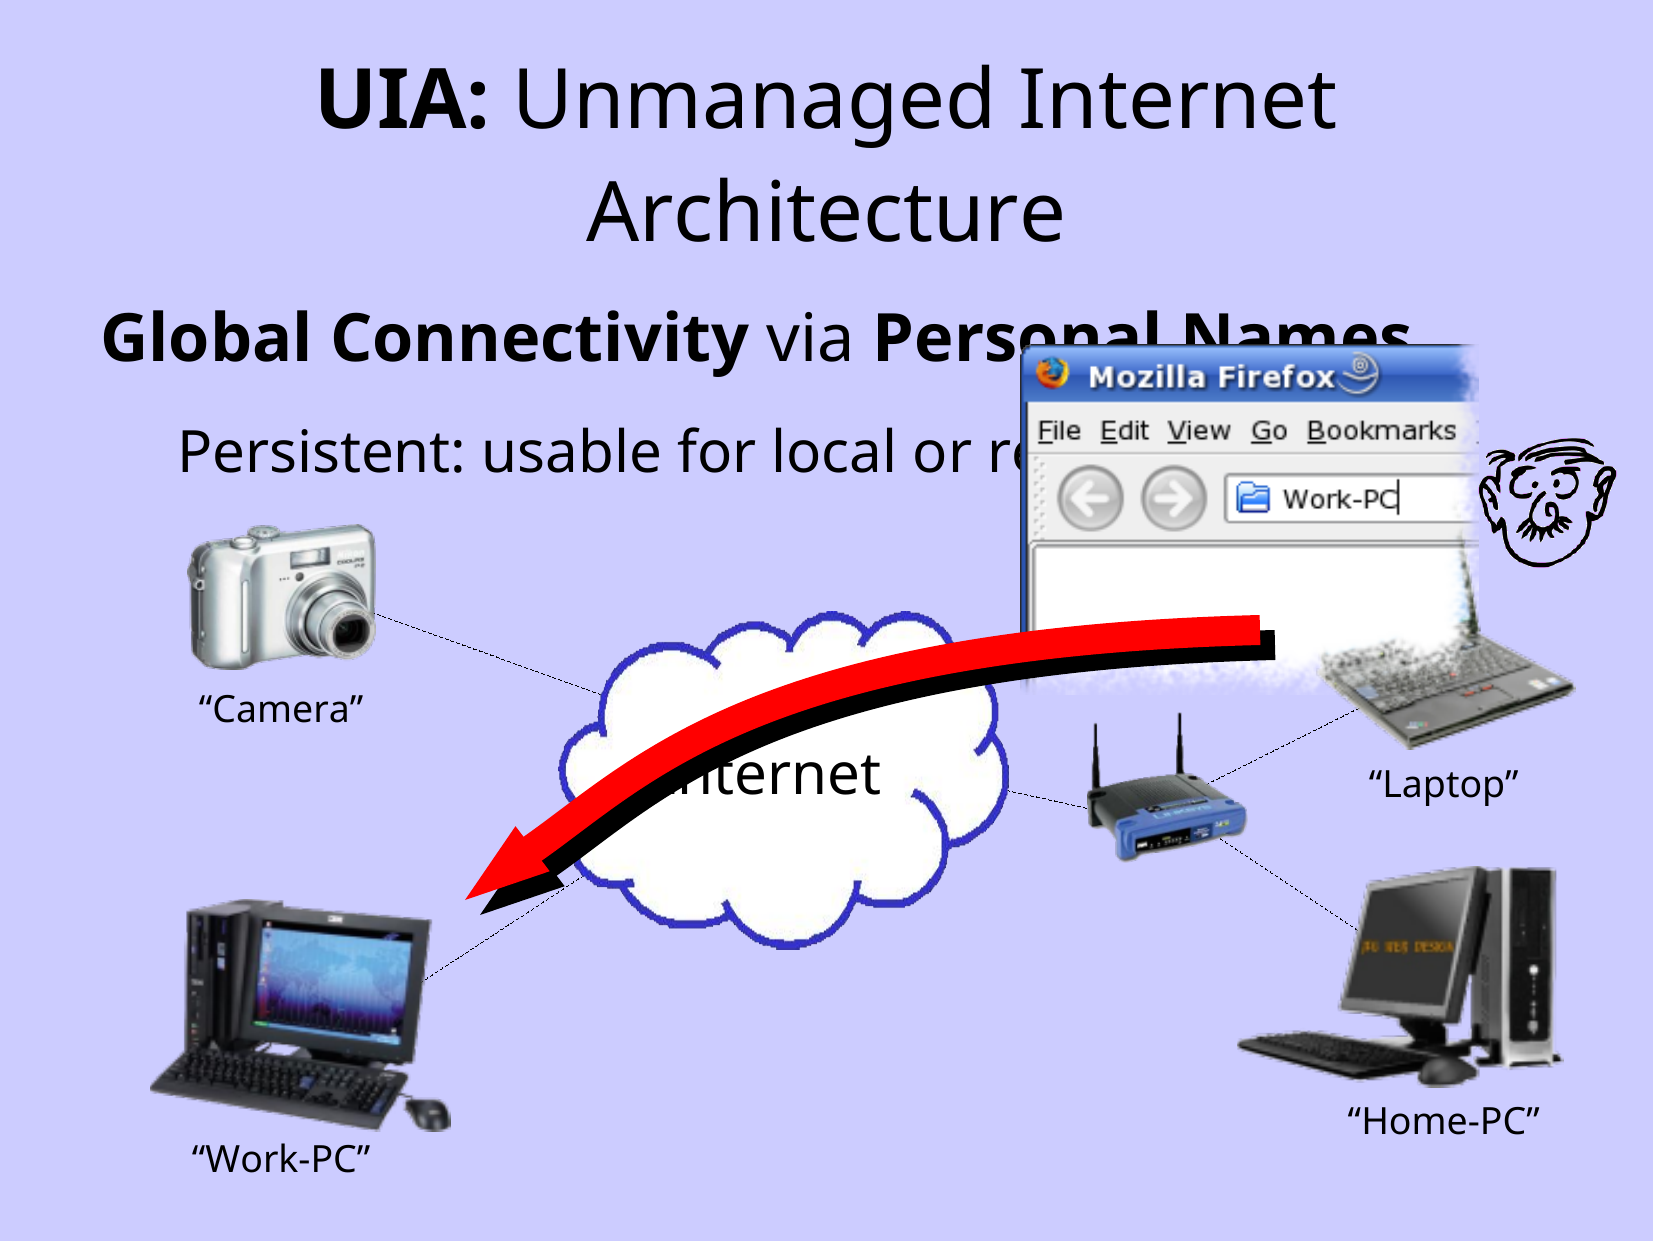

# UIA: Unmanaged Internet Architecture
Global Connectivity via Personal Names
Persistent: usable for local or remote access
“Camera”
Internet
“Laptop”
“Home-PC”
“Work-PC”